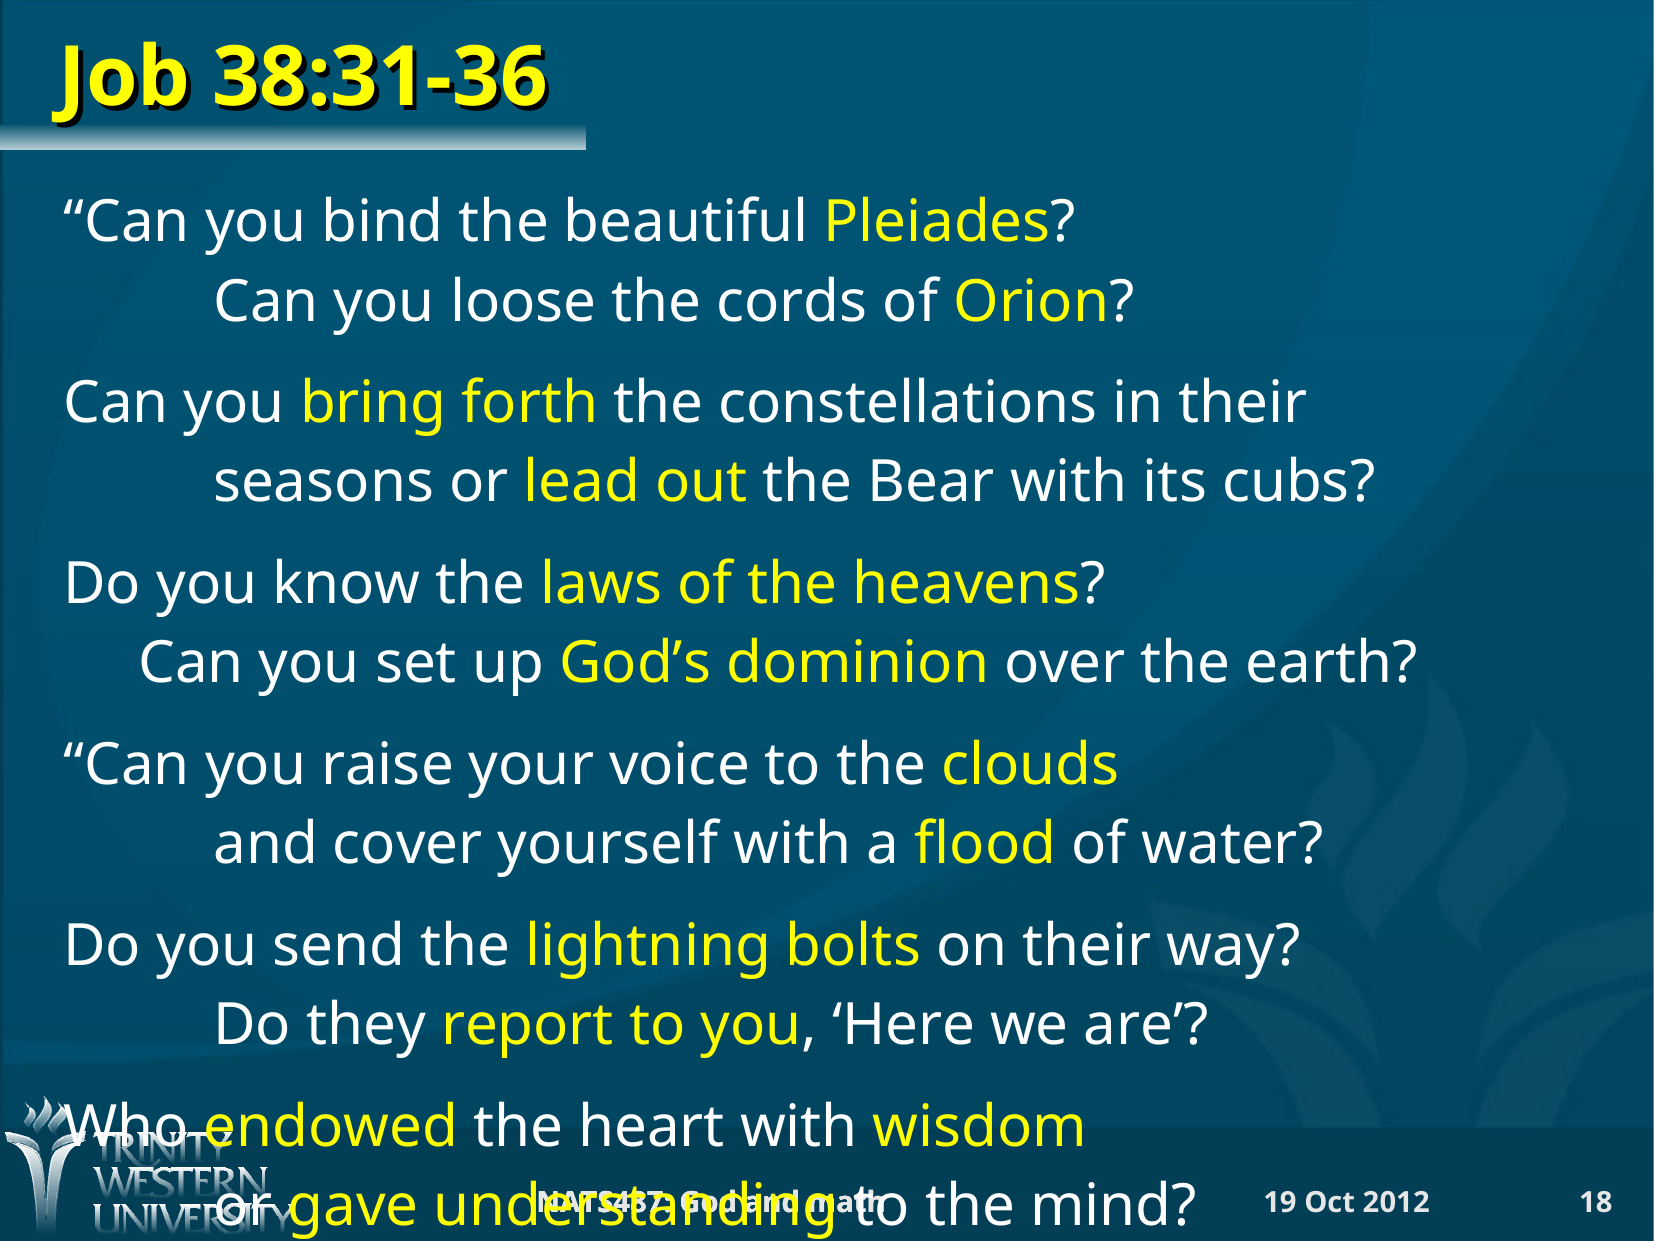

# Job 38:31-36
“Can you bind the beautiful Pleiades?
		Can you loose the cords of Orion?
Can you bring forth the constellations in their
		seasons or lead out the Bear with its cubs?
Do you know the laws of the heavens?
	Can you set up God’s dominion over the earth?
“Can you raise your voice to the clouds
		and cover yourself with a flood of water?
Do you send the lightning bolts on their way?
		Do they report to you, ‘Here we are’?
Who endowed the heart with wisdom
		or gave understanding to the mind?
NATS487: God and math
19 Oct 2012
18